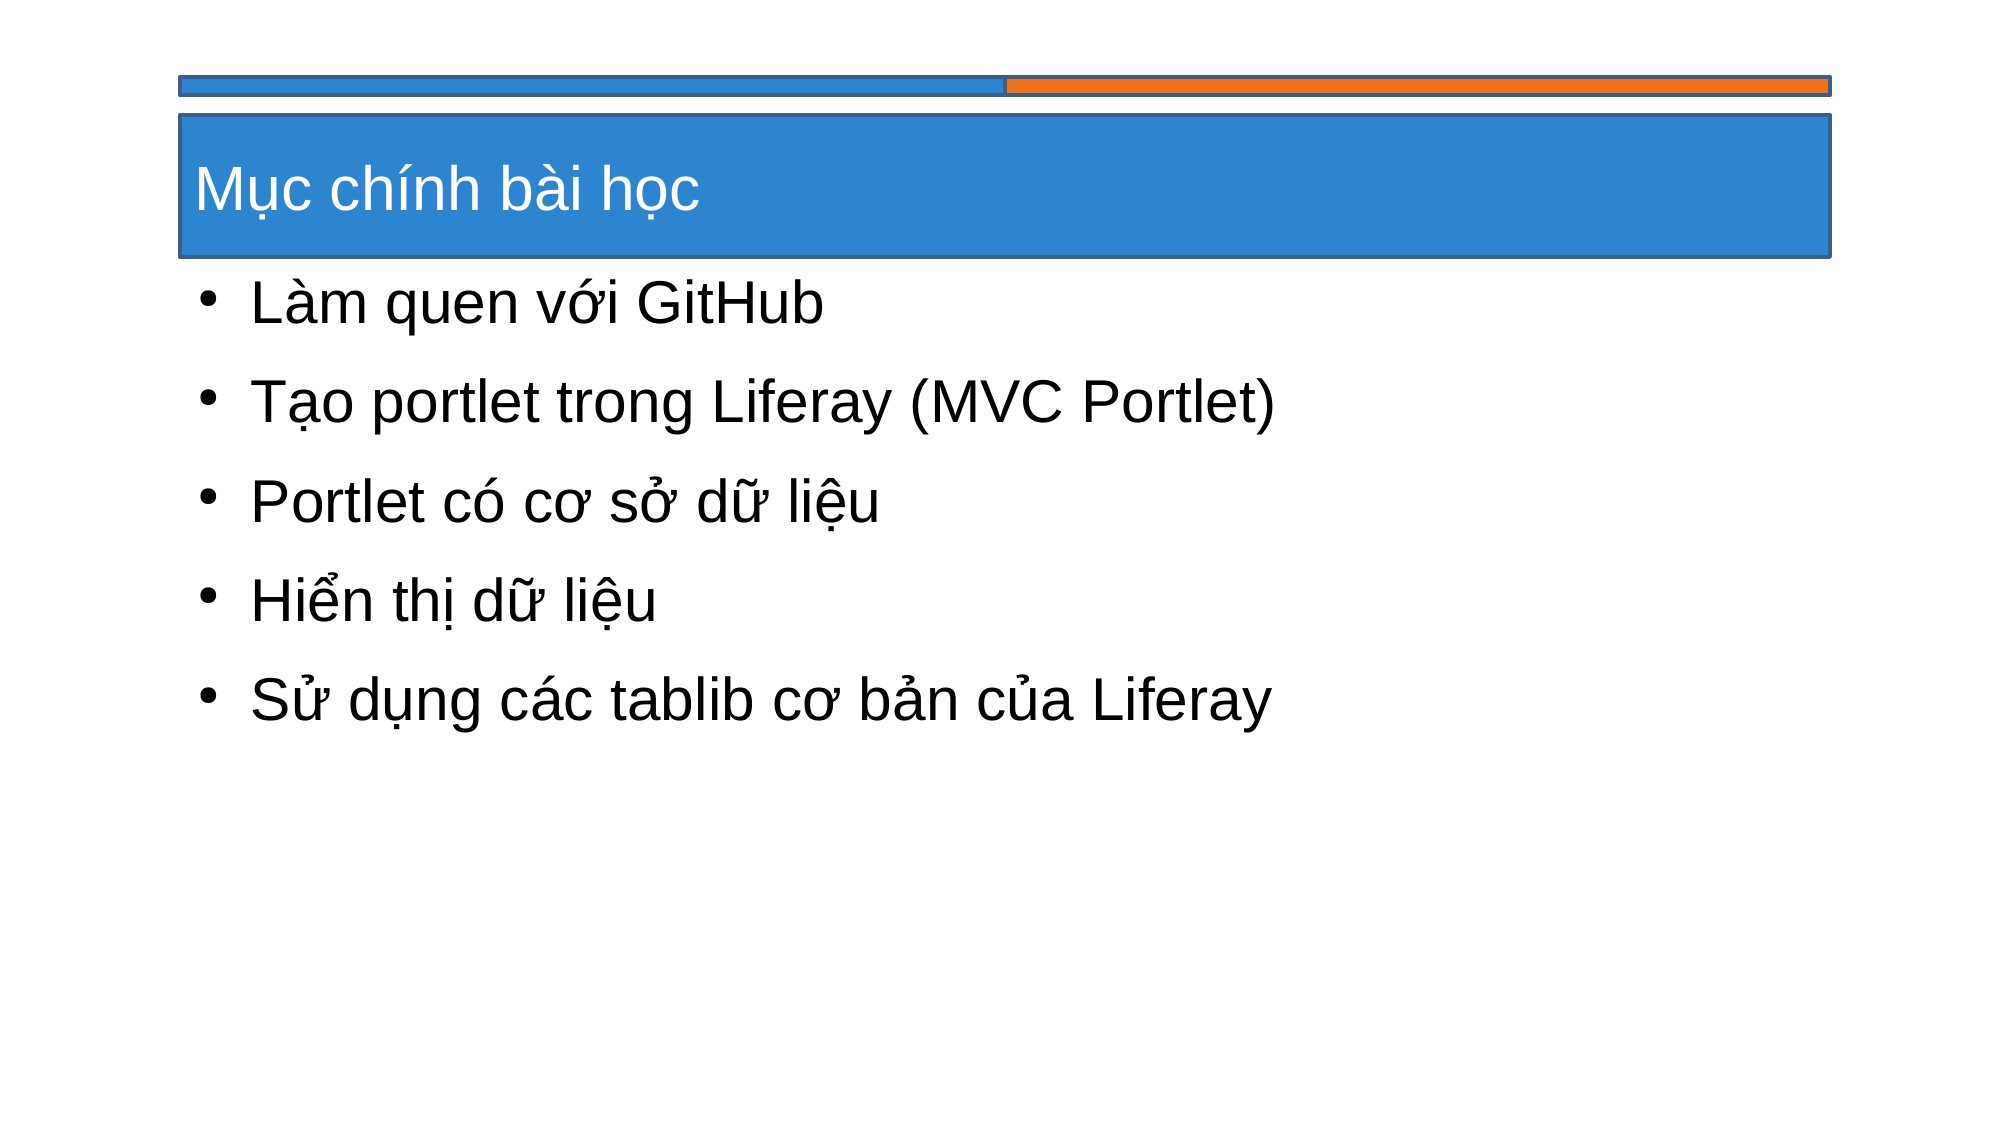

Mục chính bài học
# Làm quen với GitHub
Tạo portlet trong Liferay (MVC Portlet)
Portlet có cơ sở dữ liệu
Hiển thị dữ liệu
Sử dụng các tablib cơ bản của Liferay